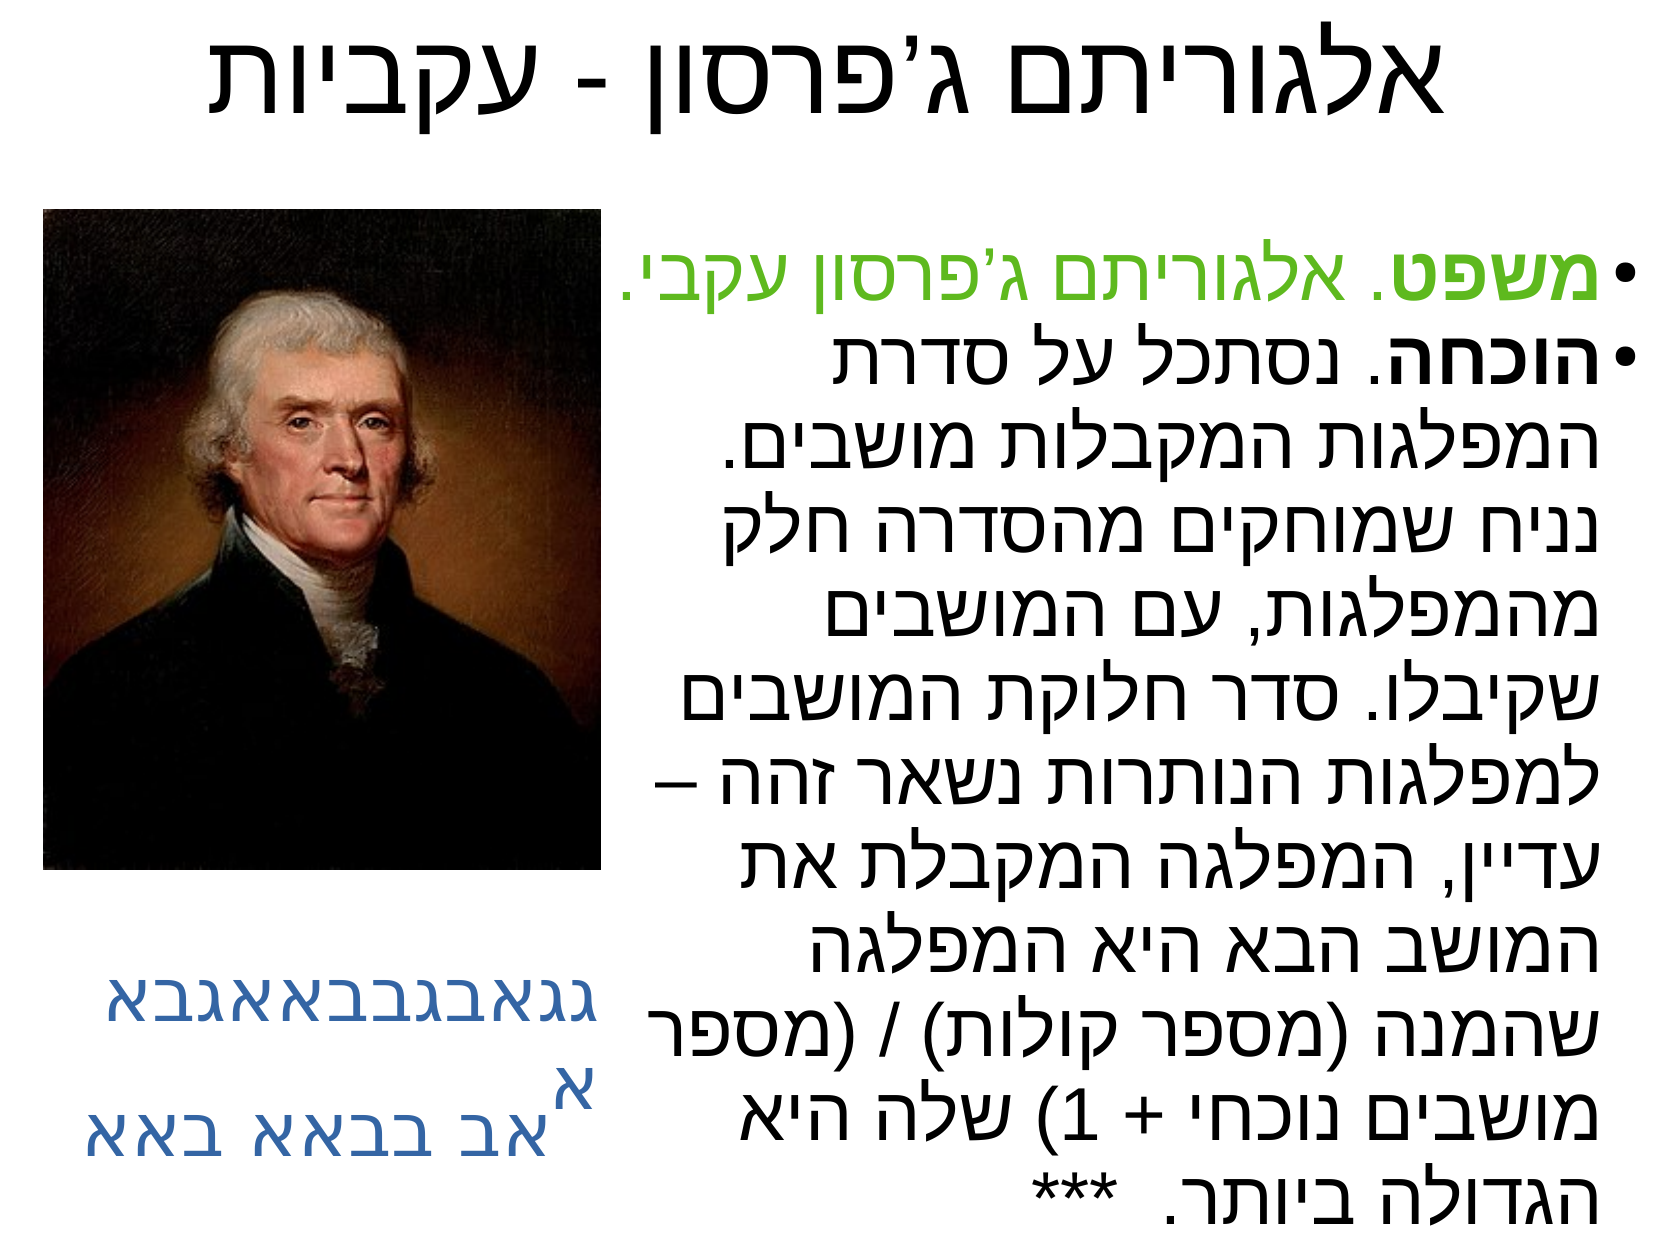

# אלגוריתם ג’פרסון - עקביות
משפט. אלגוריתם ג’פרסון עקבי.
הוכחה. נסתכל על סדרת המפלגות המקבלות מושבים. נניח שמוחקים מהסדרה חלק מהמפלגות, עם המושבים שקיבלו. סדר חלוקת המושבים למפלגות הנותרות נשאר זהה – עדיין, המפלגה המקבלת את המושב הבא היא המפלגה שהמנה (מספר קולות) / (מספר מושבים נוכחי + 1) שלה היא הגדולה ביותר. ***
גגאבגבבאאגבאא
 אב בבאא באא